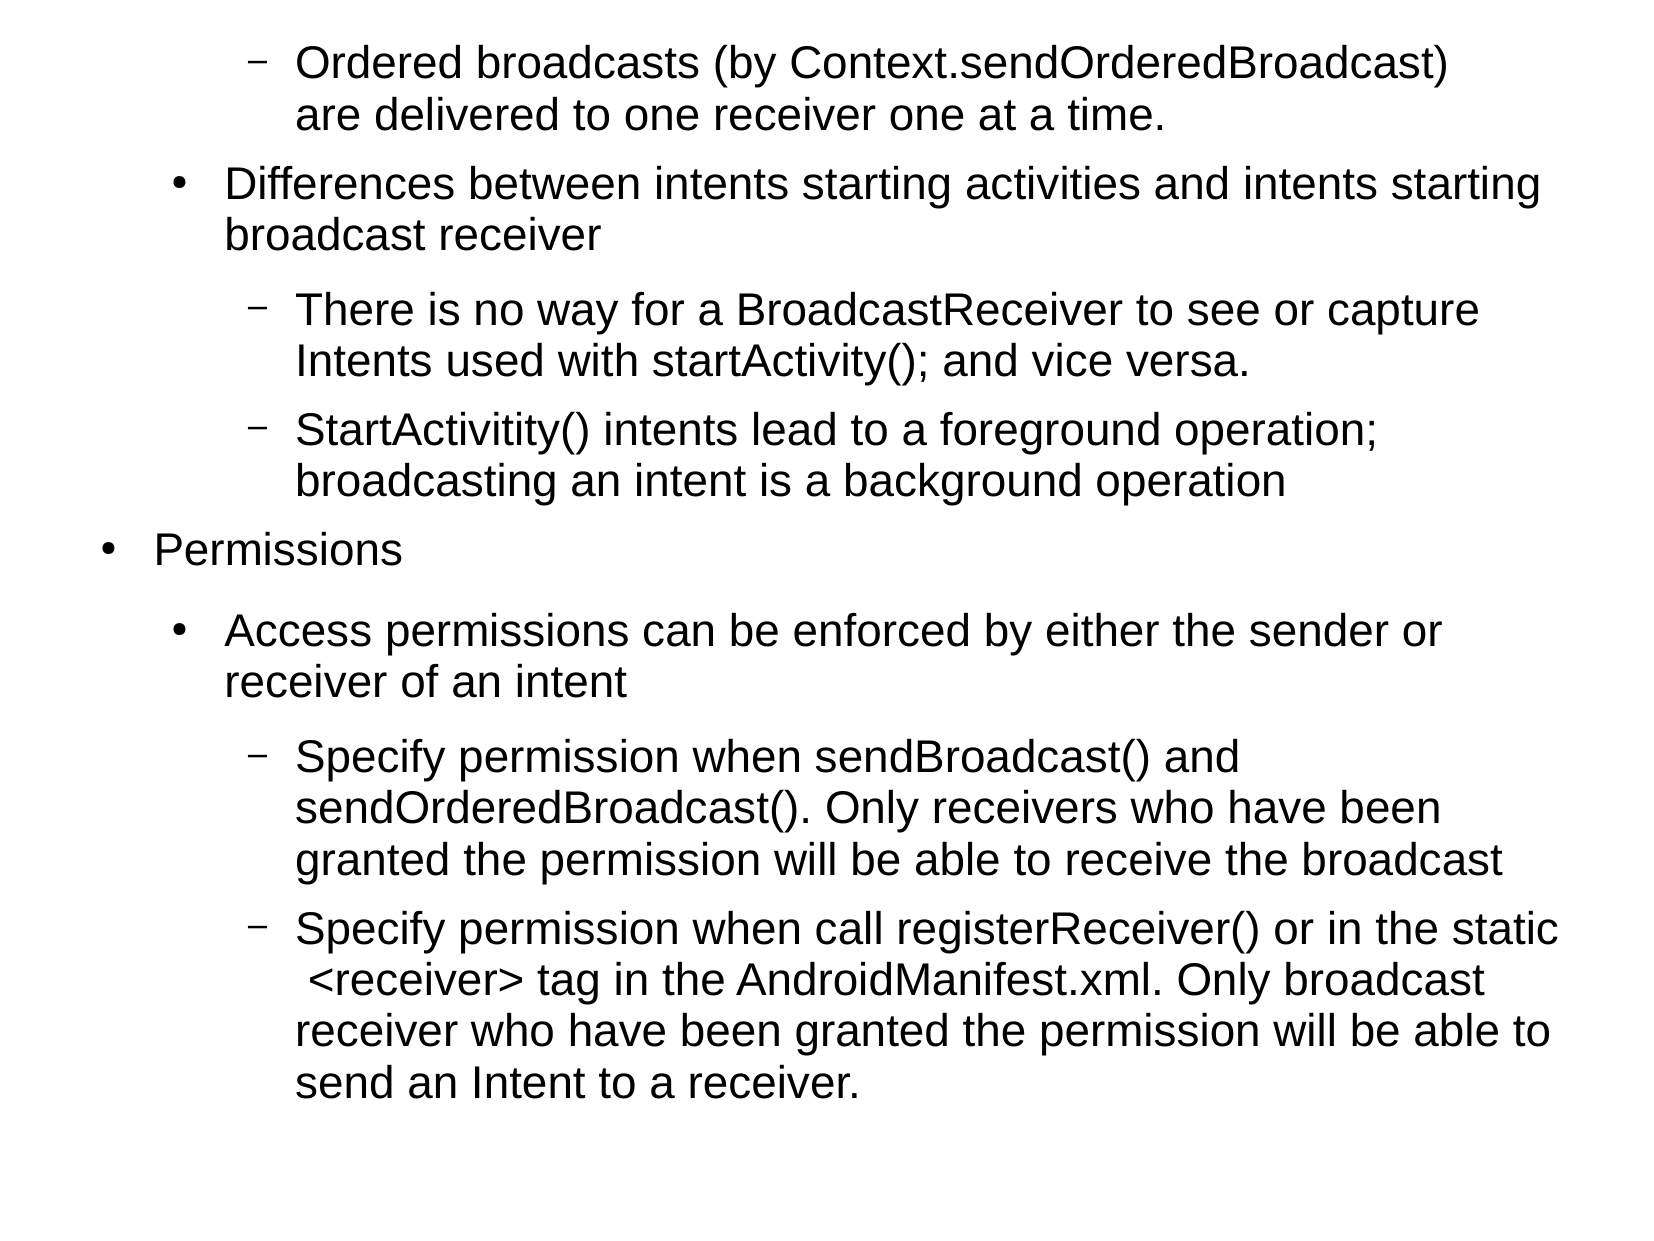

# Ordered broadcasts (by Context.sendOrderedBroadcast) are delivered to one receiver one at a time.
Differences between intents starting activities and intents starting broadcast receiver
There is no way for a BroadcastReceiver to see or capture Intents used with startActivity(); and vice versa.
StartActivitity() intents lead to a foreground operation; broadcasting an intent is a background operation
Permissions
Access permissions can be enforced by either the sender or receiver of an intent
Specify permission when sendBroadcast() and sendOrderedBroadcast(). Only receivers who have been granted the permission will be able to receive the broadcast
Specify permission when call registerReceiver() or in the static <receiver> tag in the AndroidManifest.xml. Only broadcast receiver who have been granted the permission will be able to send an Intent to a receiver.